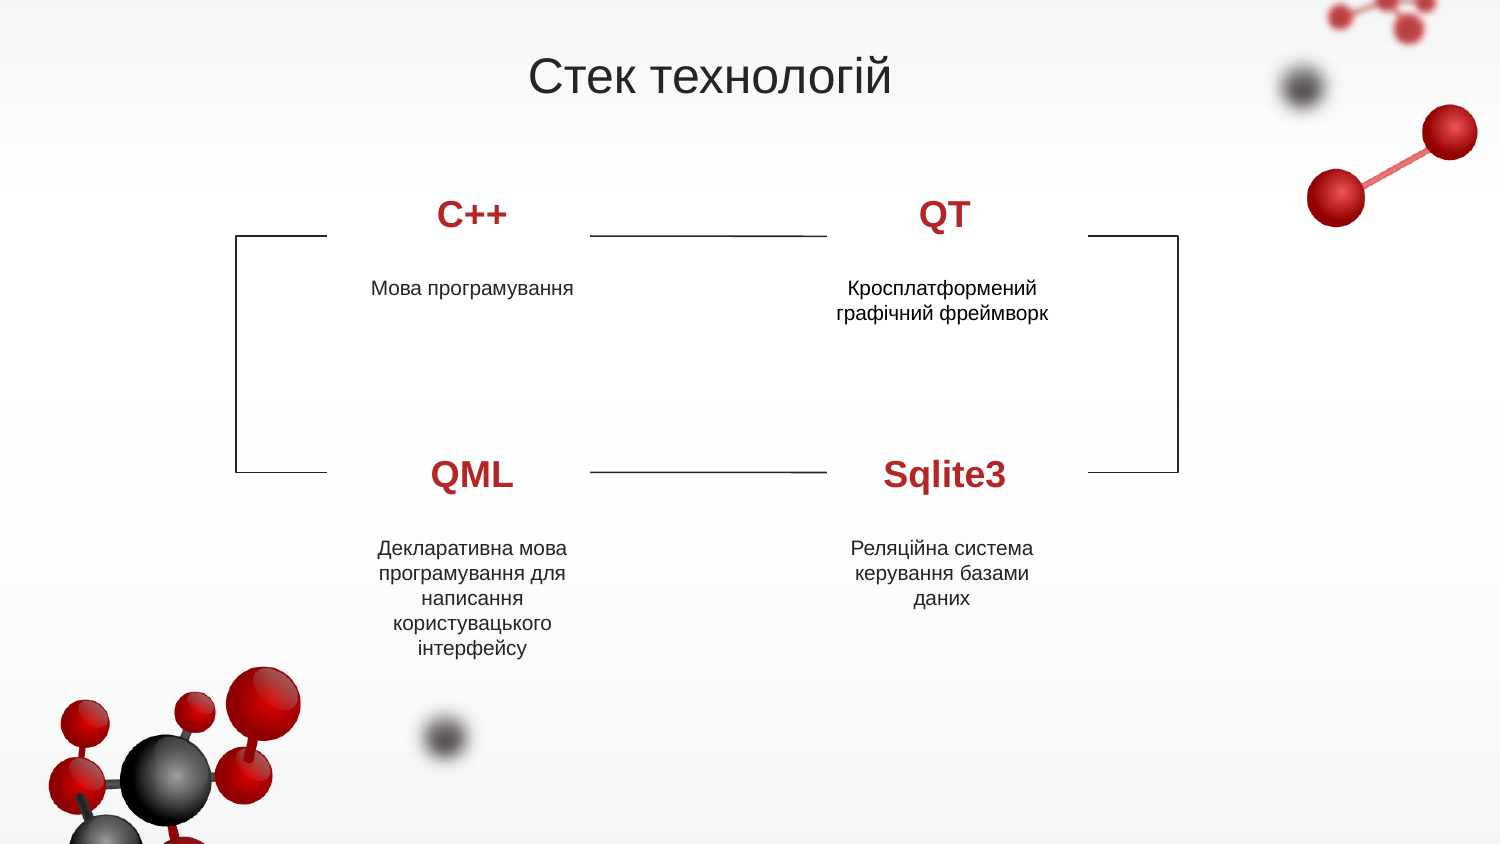

# Стек технологій
С++
QT
Мова програмування
Кросплатформений графічний фреймворк
QML
Sqlite3
Декларативна мова програмування для написання користувацького інтерфейсу
Реляційна система керування базами даних